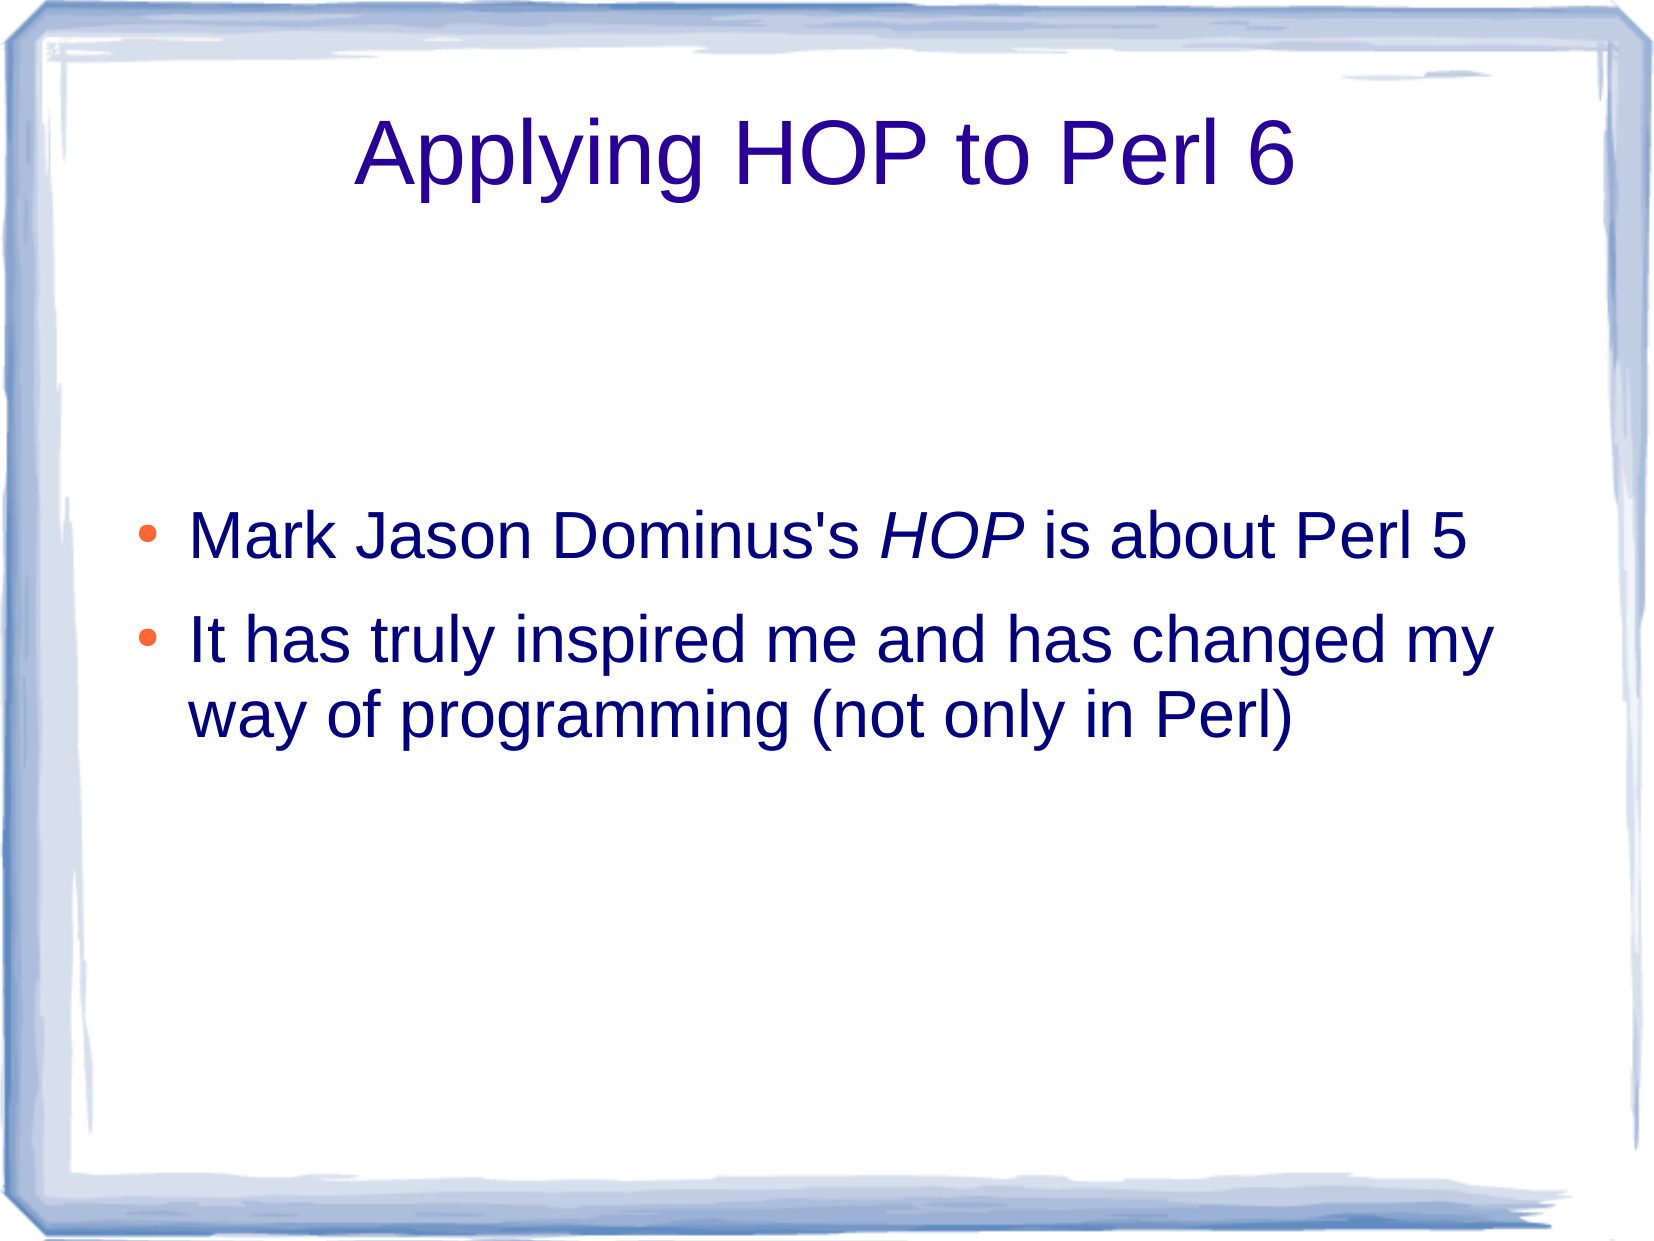

# Applying HOP to Perl 6
Mark Jason Dominus's HOP is about Perl 5
It has truly inspired me and has changed my way of programming (not only in Perl)